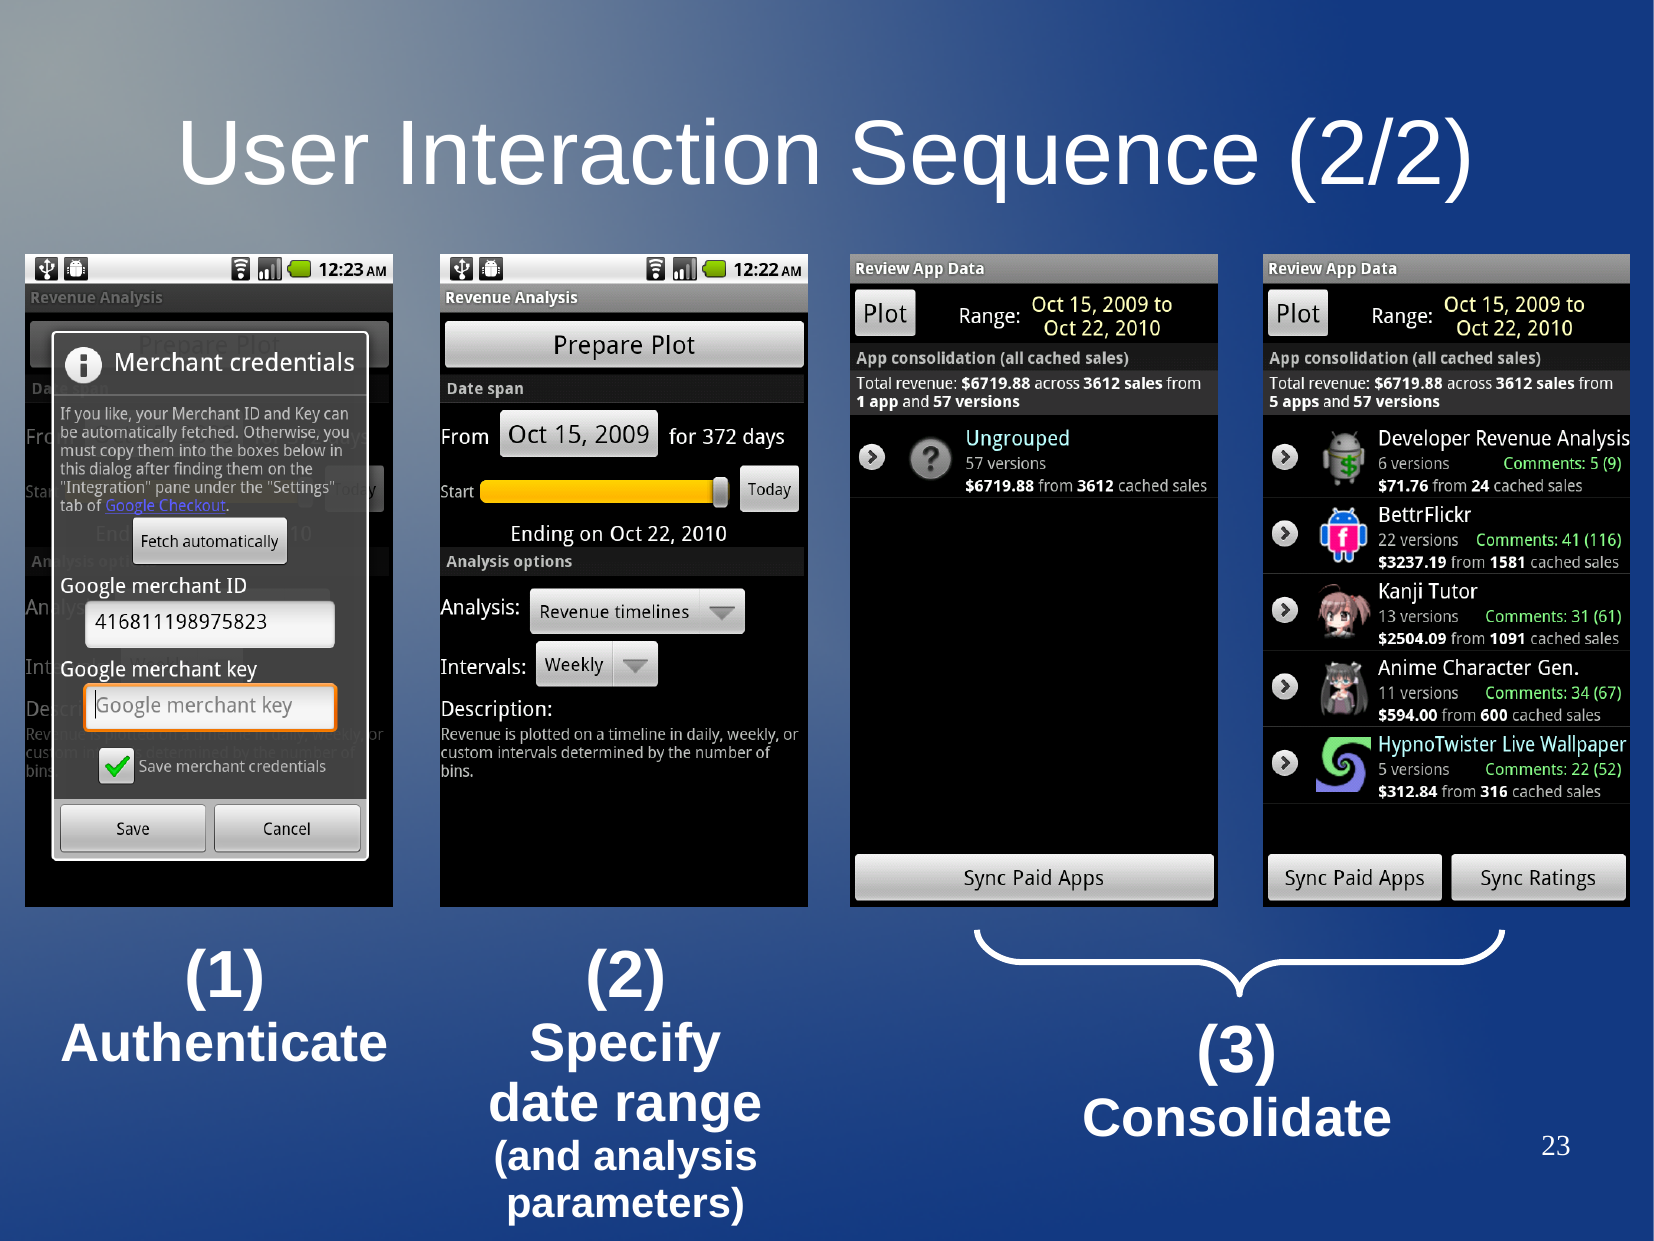

# User Interaction Sequence (2/2)
(1)
Authenticate
(2)
Specify
date range
(and analysis parameters)
(3)
Consolidate
23